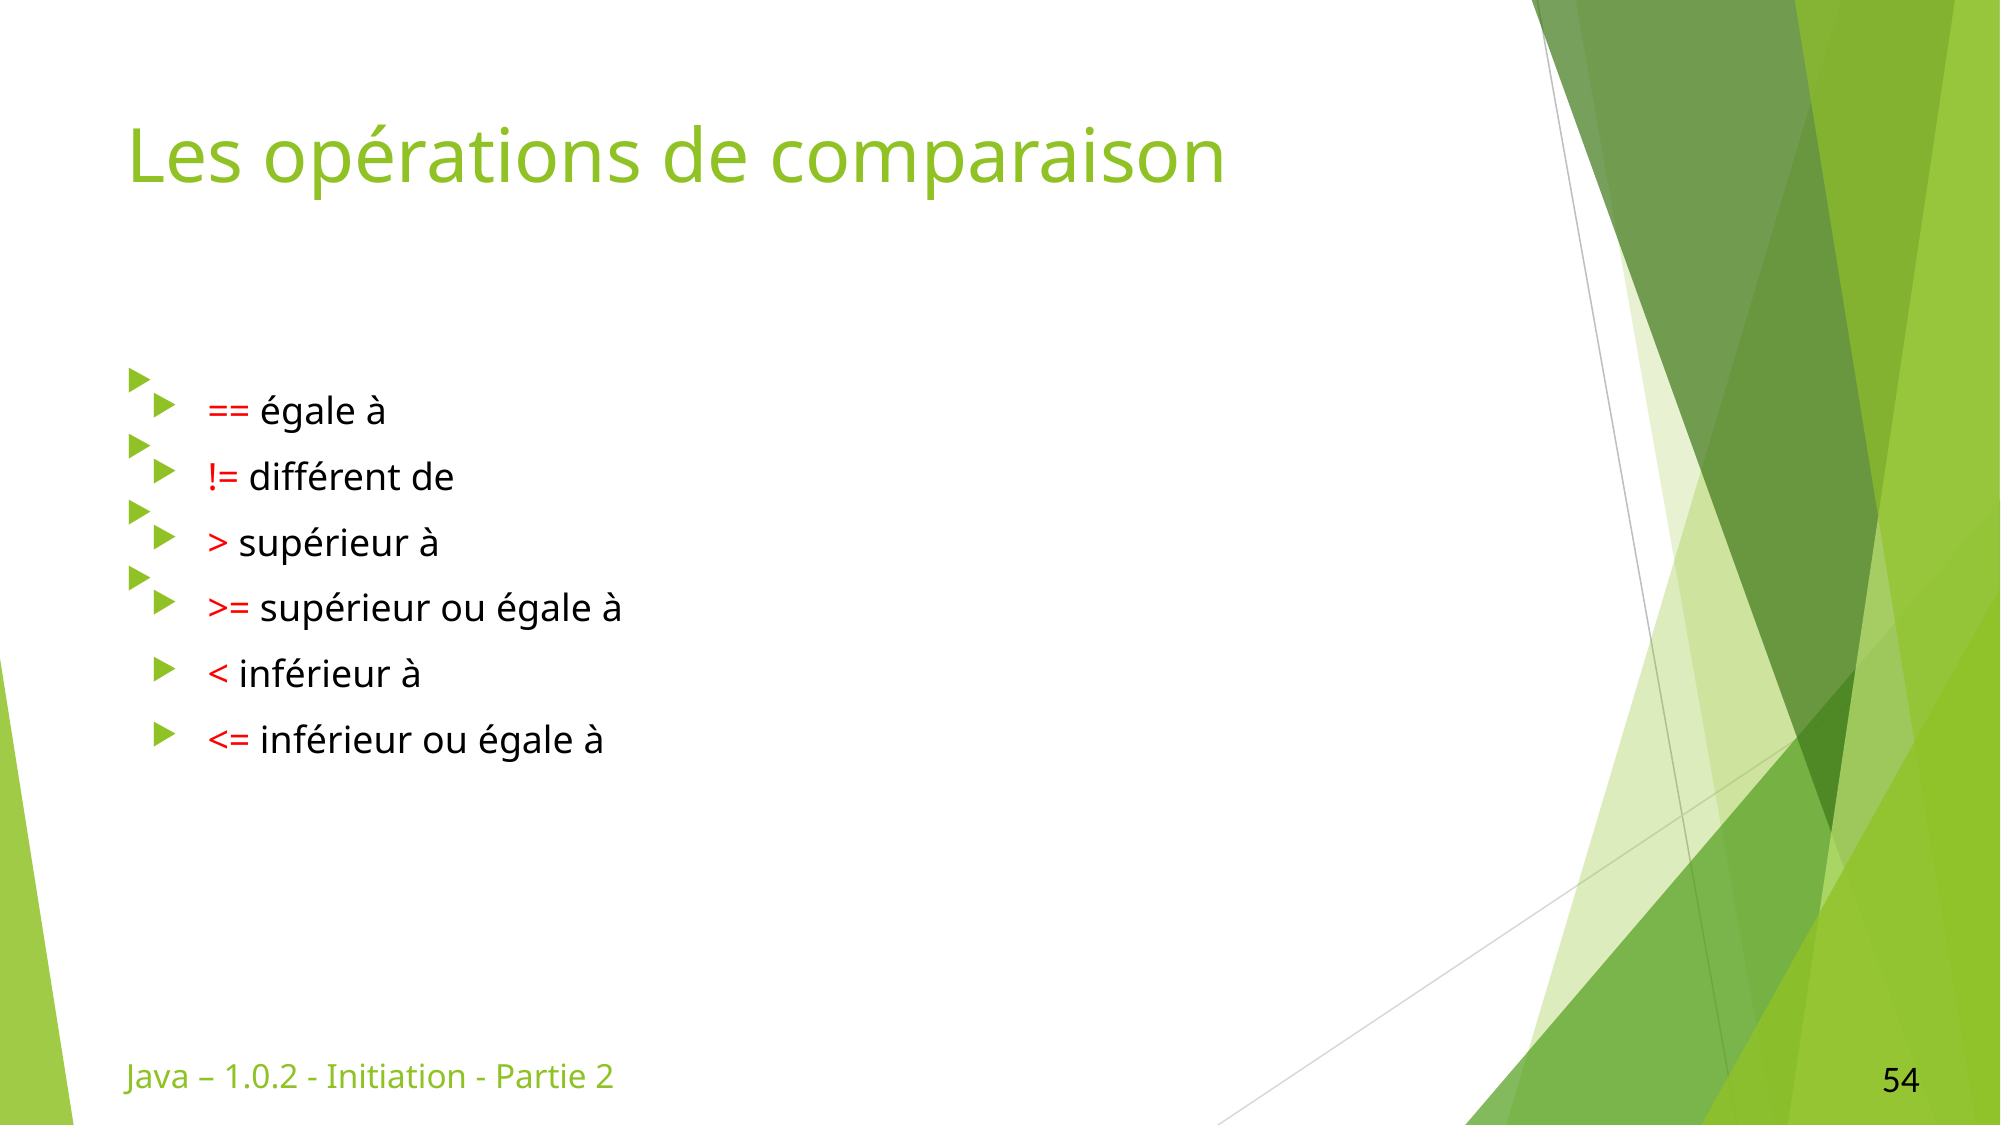

# Les opérations de comparaison
== égale à
!= différent de
> supérieur à
>= supérieur ou égale à
< inférieur à
<= inférieur ou égale à
Java – 1.0.2 - Initiation - Partie 2